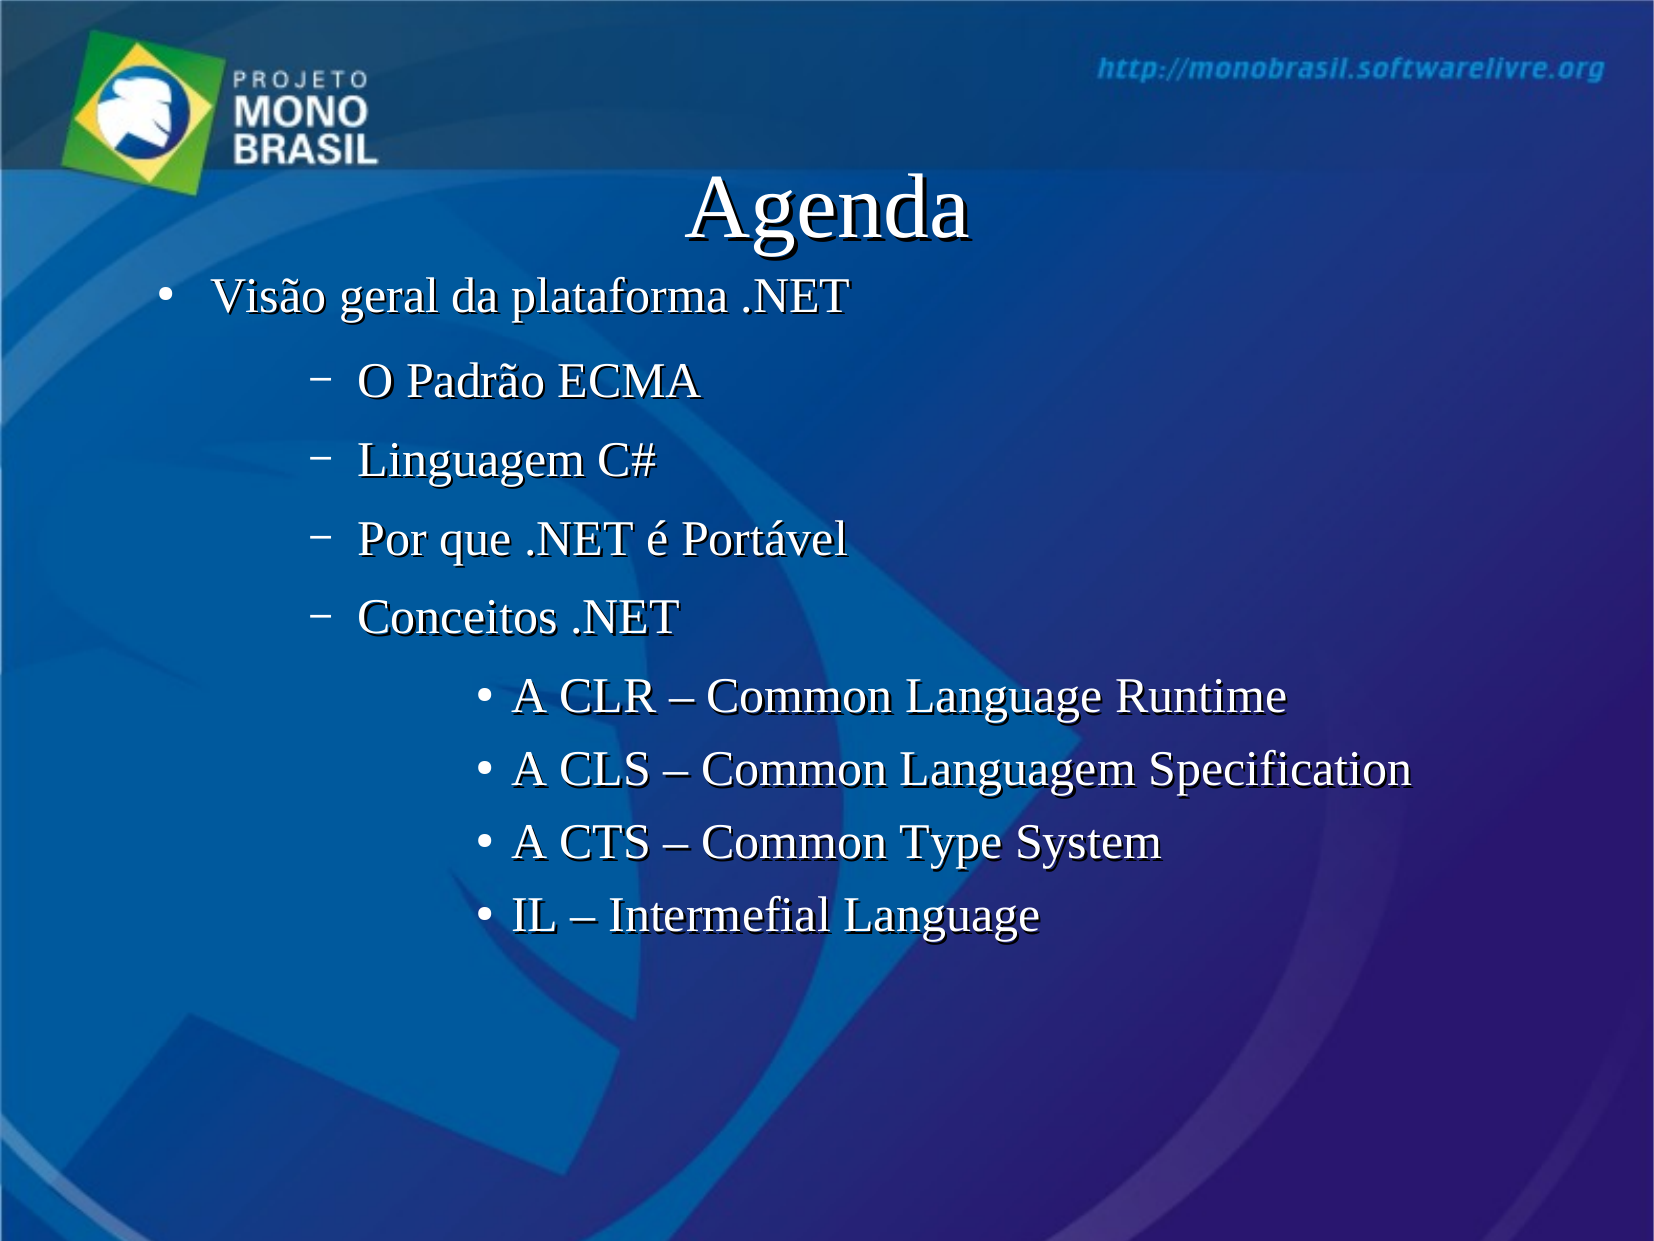

Agenda
# Visão geral da plataforma .NET
O Padrão ECMA
Linguagem C#
Por que .NET é Portável
Conceitos .NET
A CLR – Common Language Runtime
A CLS – Common Languagem Specification
A CTS – Common Type System
IL – Intermefial Language